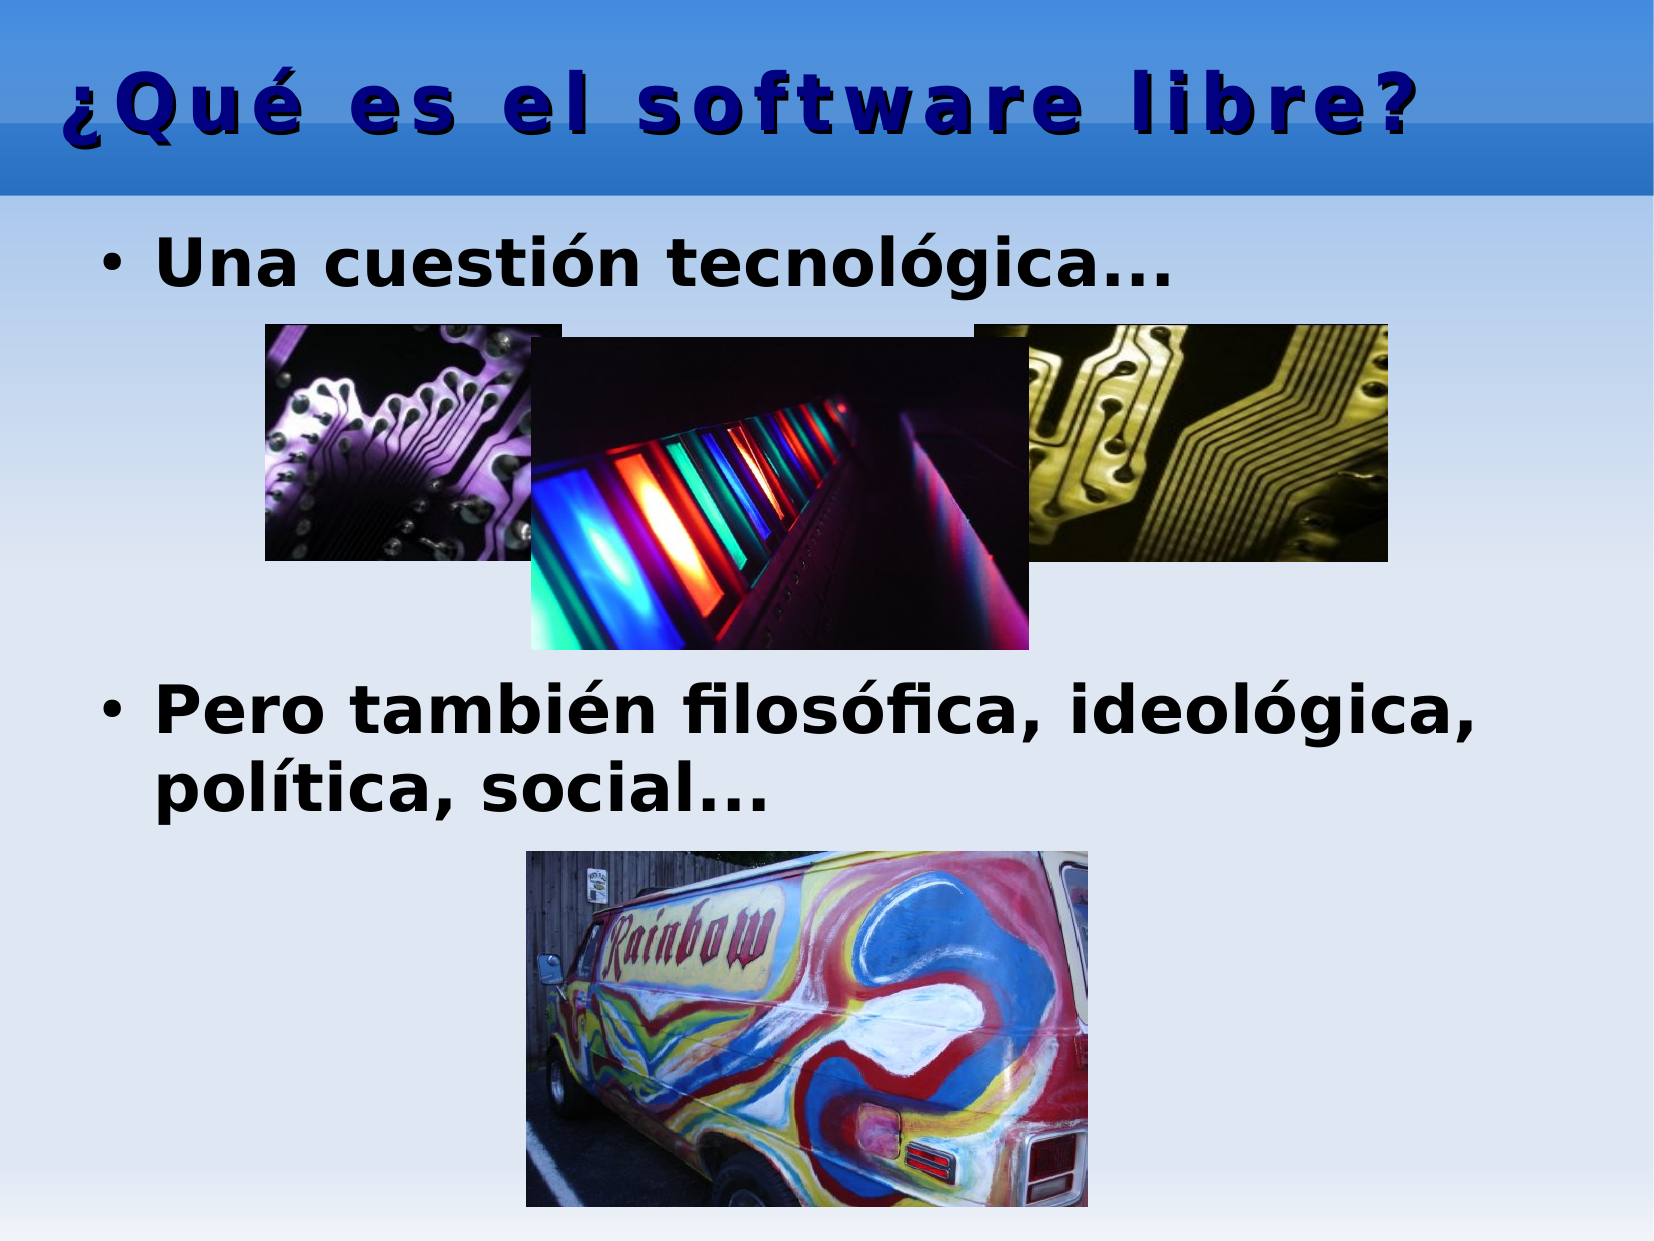

# ¿Qué es el software libre?
Una cuestión tecnológica...
Pero también filosófica, ideológica, política, social...